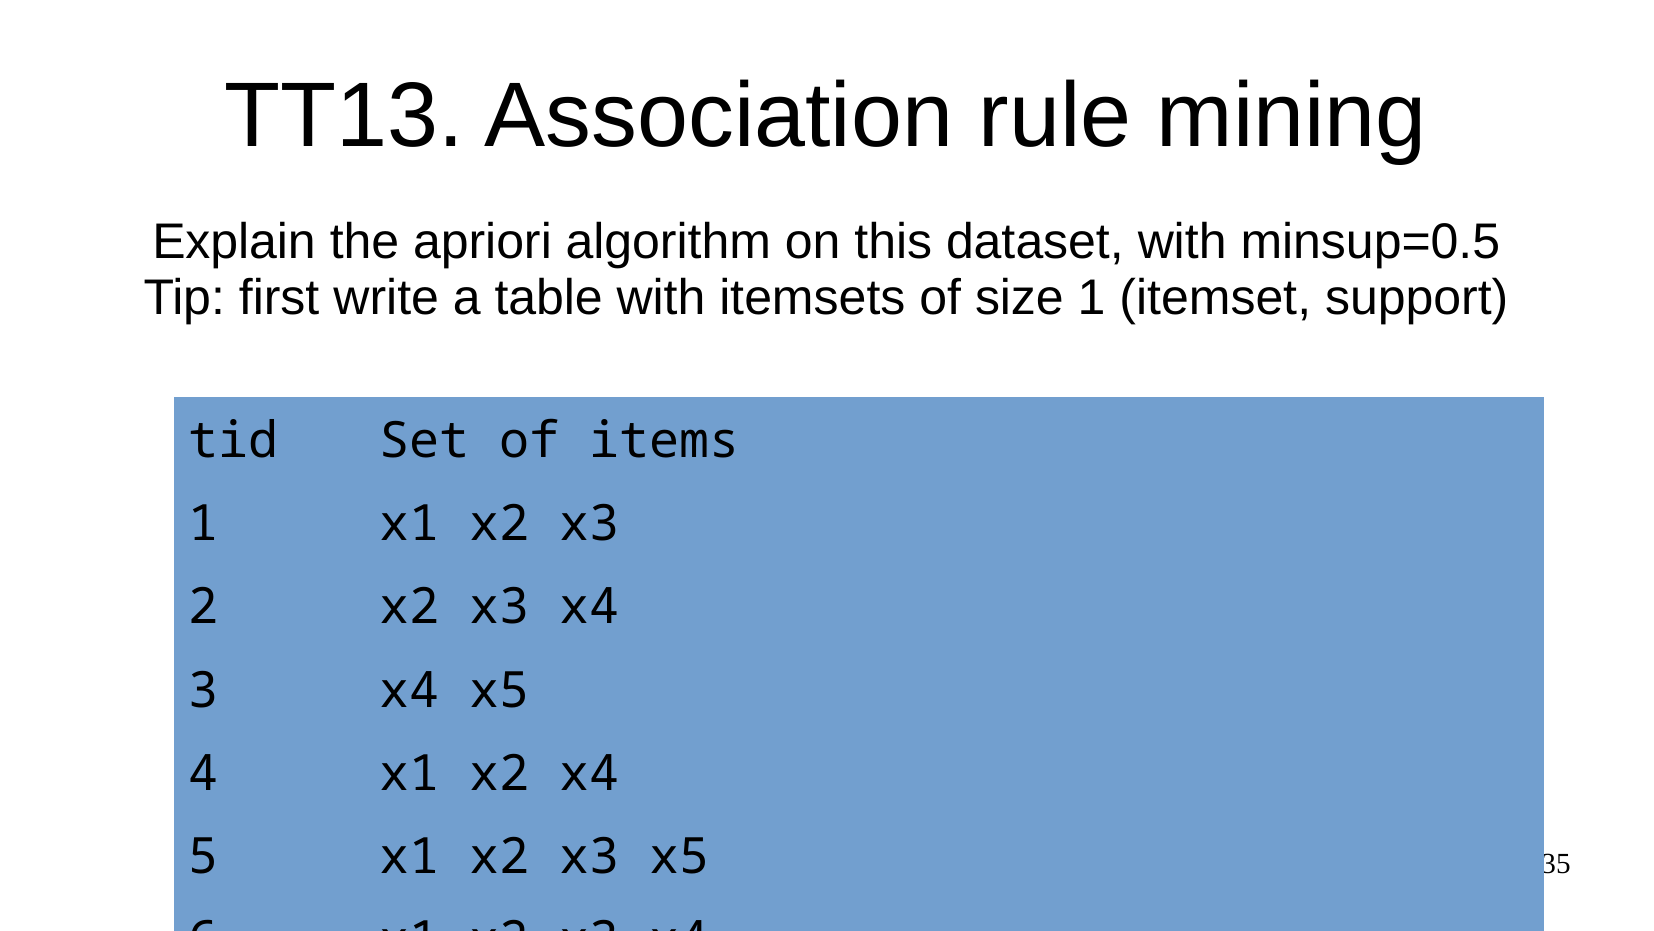

# TT13. Association rule mining
Explain the apriori algorithm on this dataset, with minsup=0.5
Tip: first write a table with itemsets of size 1 (itemset, support)
| tid | Set of items |
| --- | --- |
| 1 | x1 x2 x3 |
| 2 | x2 x3 x4 |
| 3 | x4 x5 |
| 4 | x1 x2 x4 |
| 5 | x1 x2 x3 x5 |
| 6 | x1 x2 x3 x4 |
35